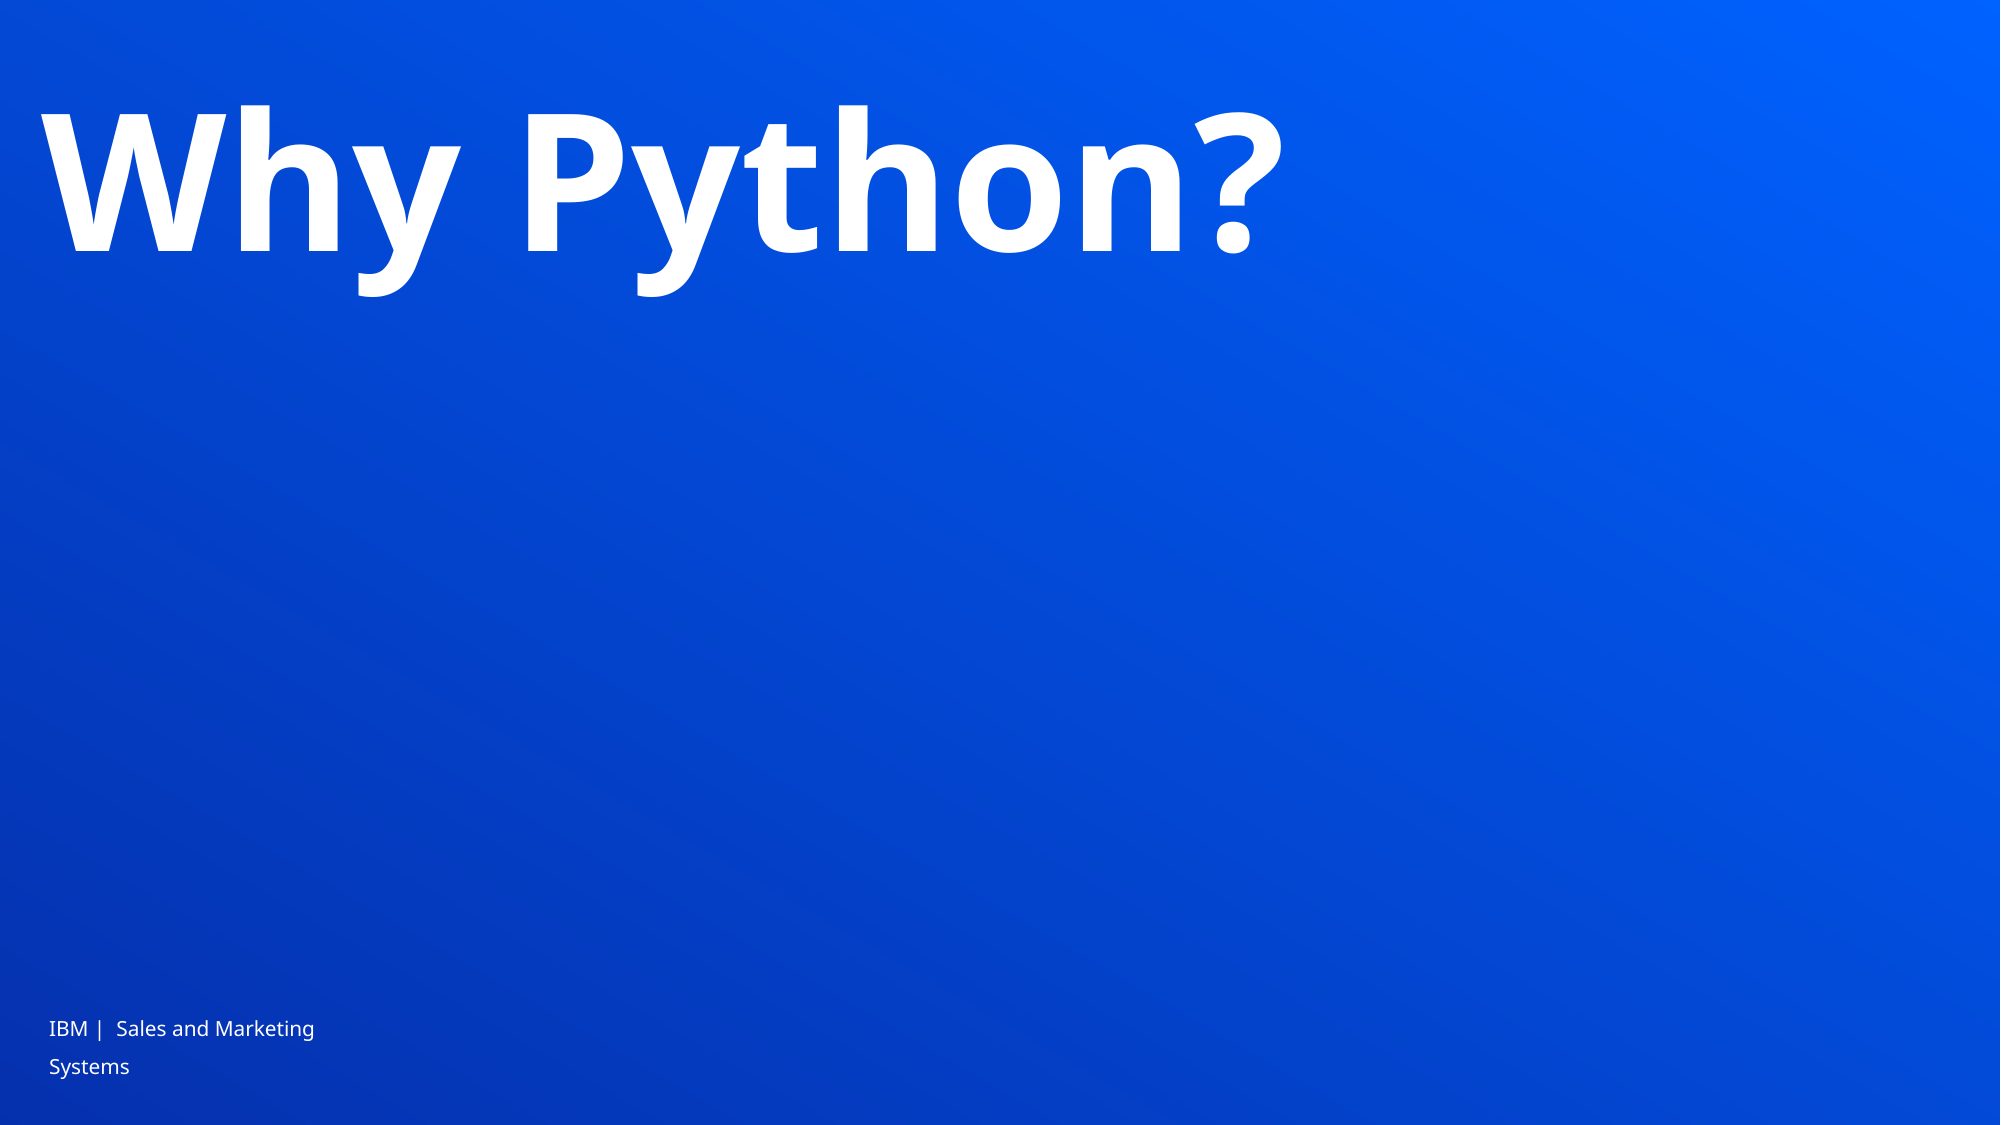

# Why Python?
IBM | Sales and Marketing Systems